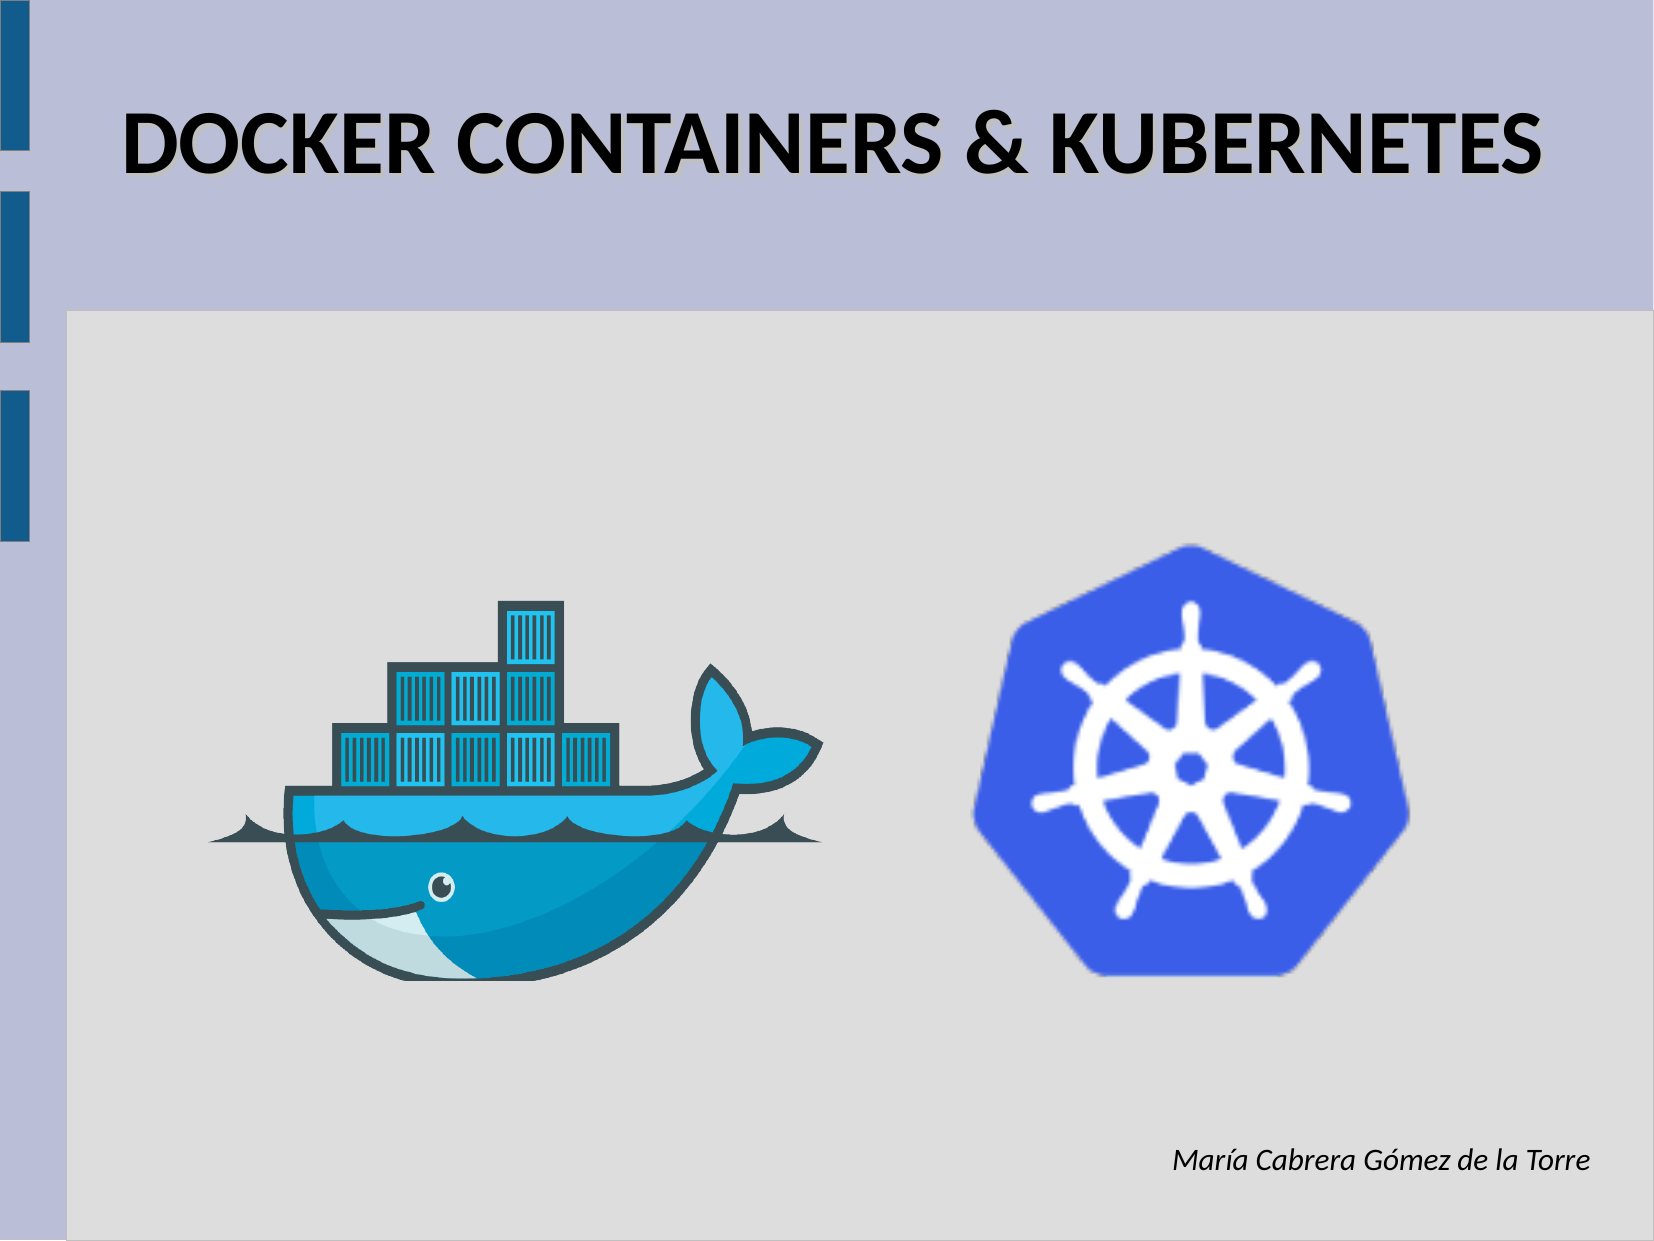

DOCKER CONTAINERS & KUBERNETES
María Cabrera Gómez de la Torre